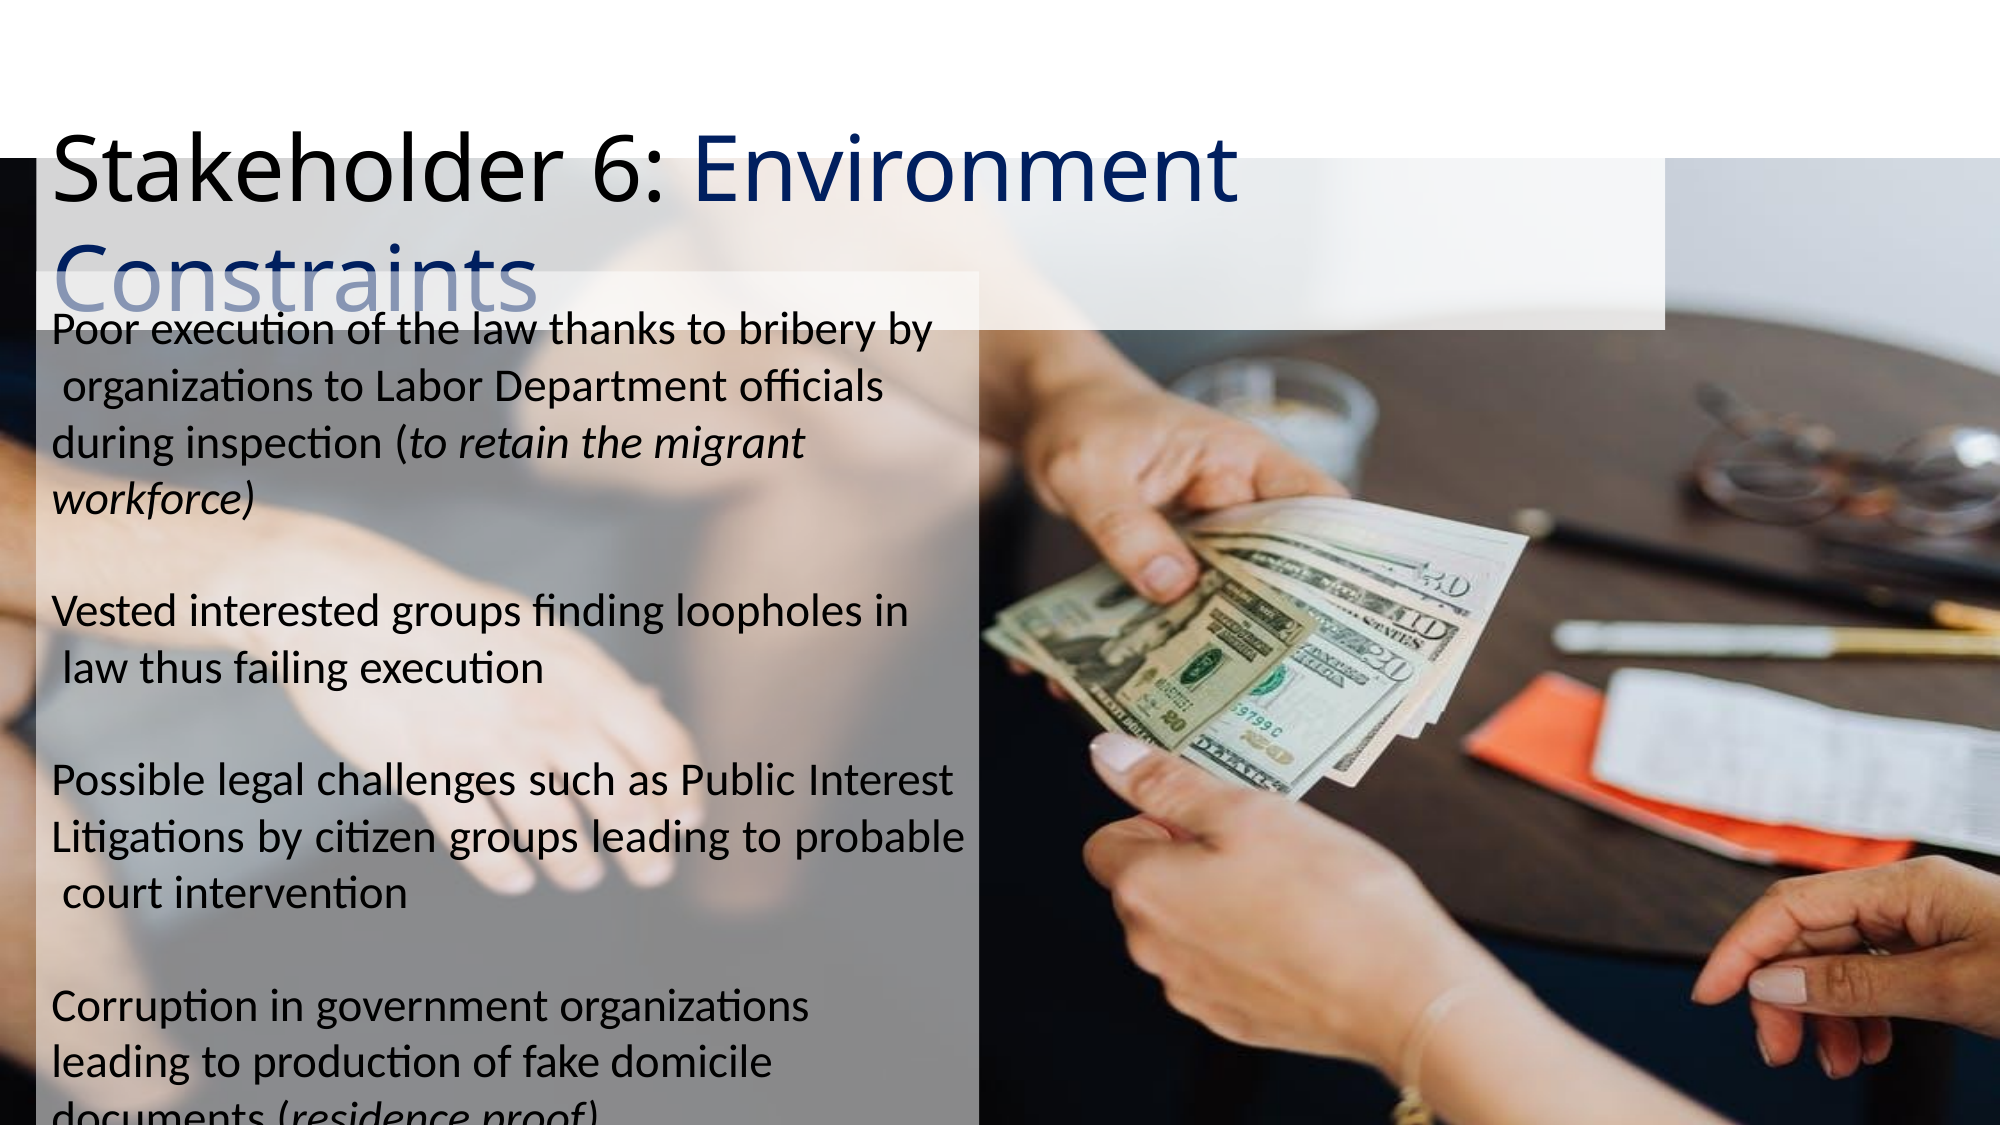

# Stakeholder 6: Environment Constraints
Poor execution of the law thanks to bribery by organizations to Labor Department officials during inspection (to retain the migrant workforce)
Vested interested groups finding loopholes in law thus failing execution
Possible legal challenges such as Public Interest Litigations by citizen groups leading to probable court intervention
Corruption in government organizations leading to production of fake domicile documents (residence proof)
And more!